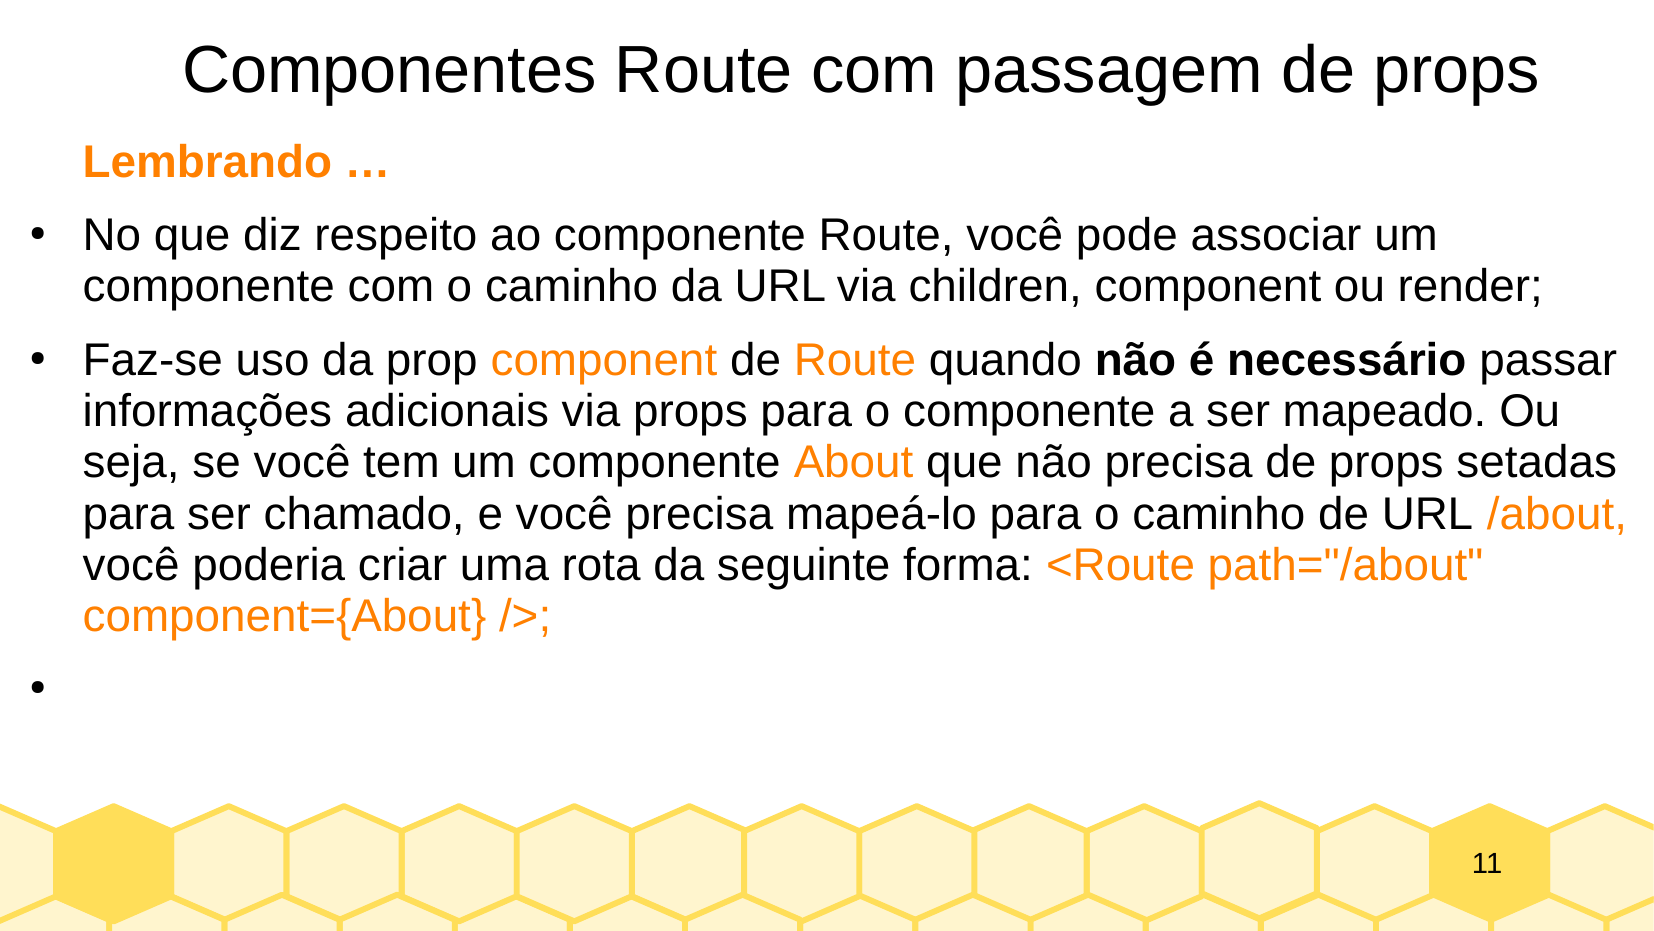

# Componentes Route com passagem de props
Lembrando …
No que diz respeito ao componente Route, você pode associar um componente com o caminho da URL via children, component ou render;
Faz-se uso da prop component de Route quando não é necessário passar informações adicionais via props para o componente a ser mapeado. Ou seja, se você tem um componente About que não precisa de props setadas para ser chamado, e você precisa mapeá-lo para o caminho de URL /about, você poderia criar uma rota da seguinte forma: <Route path="/about" component={About} />;